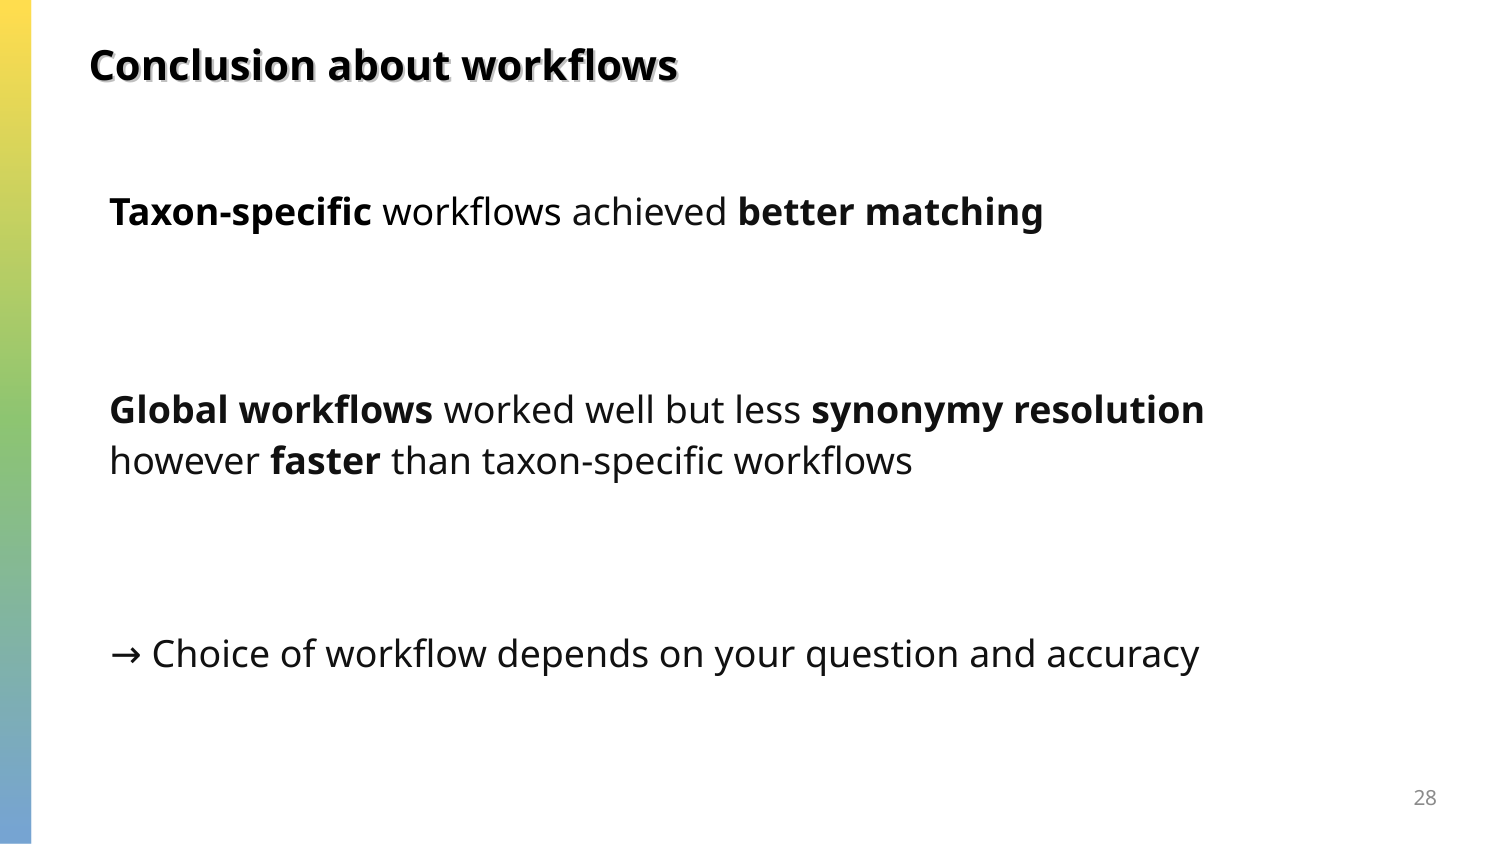

# Conclusion about workflows
Taxon-specific workflows achieved better matching
Global workflows worked well but less synonymy resolution
however faster than taxon-specific workflows
→ Choice of workflow depends on your question and accuracy